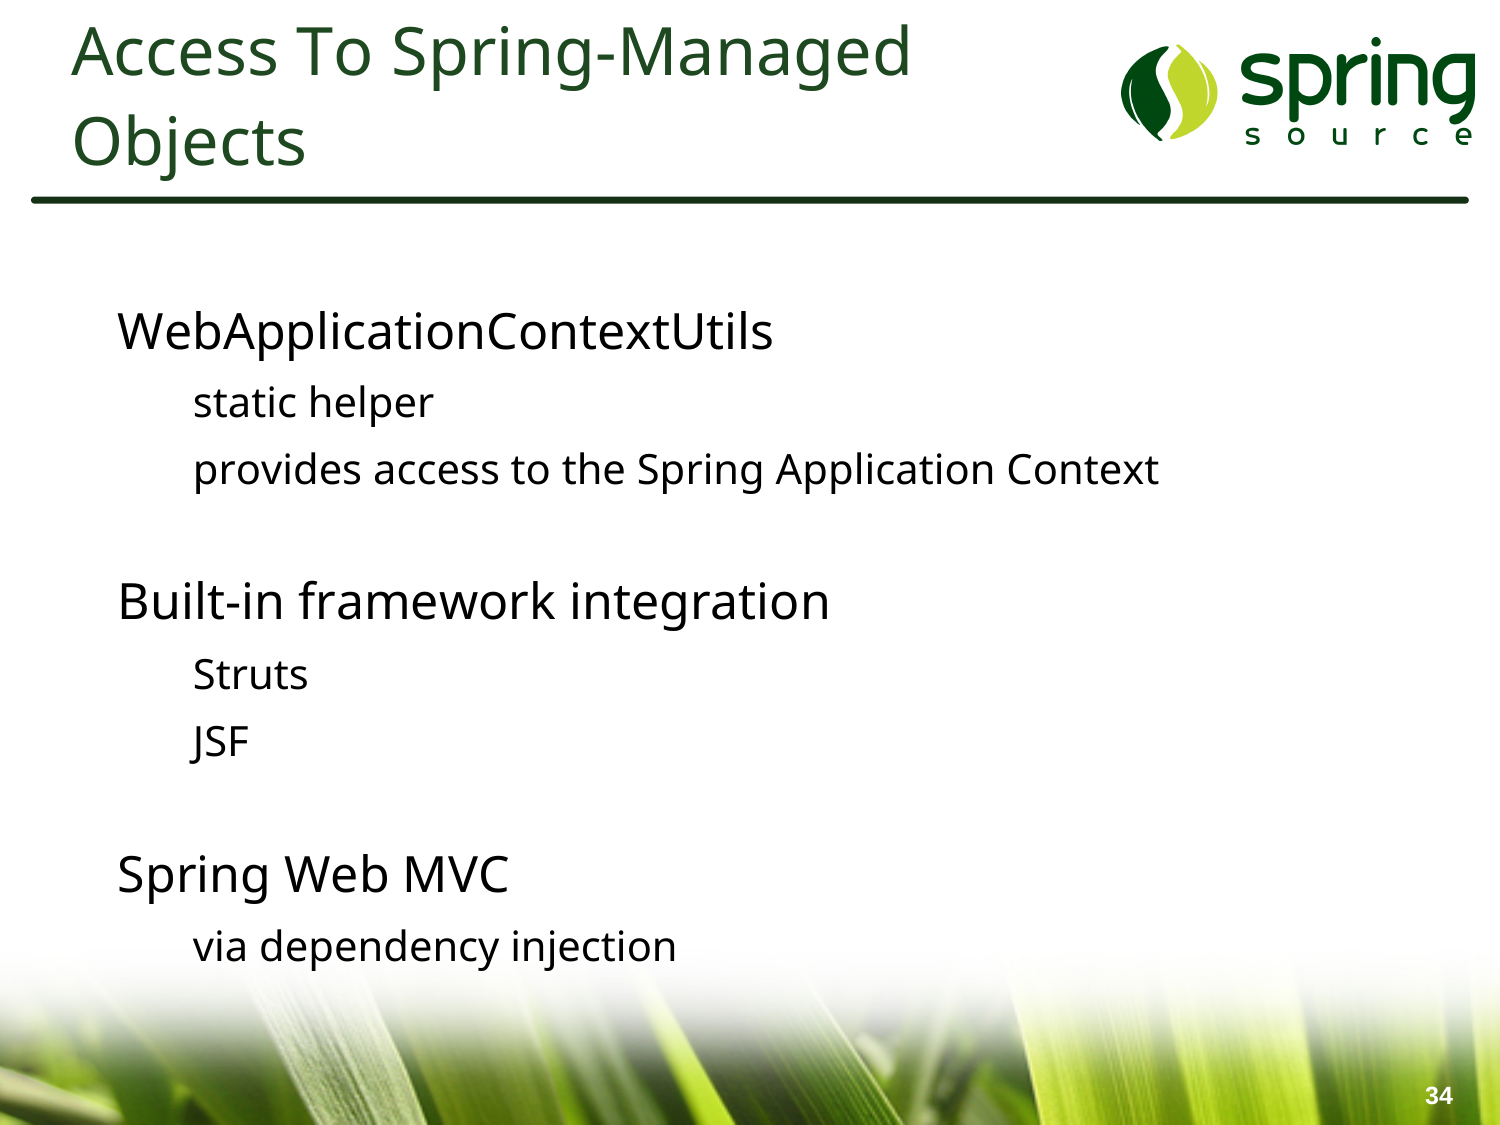

# Access To Spring-Managed Objects
WebApplicationContextUtils
static helper
provides access to the Spring Application Context
Built-in framework integration
Struts
JSF
Spring Web MVC
via dependency injection